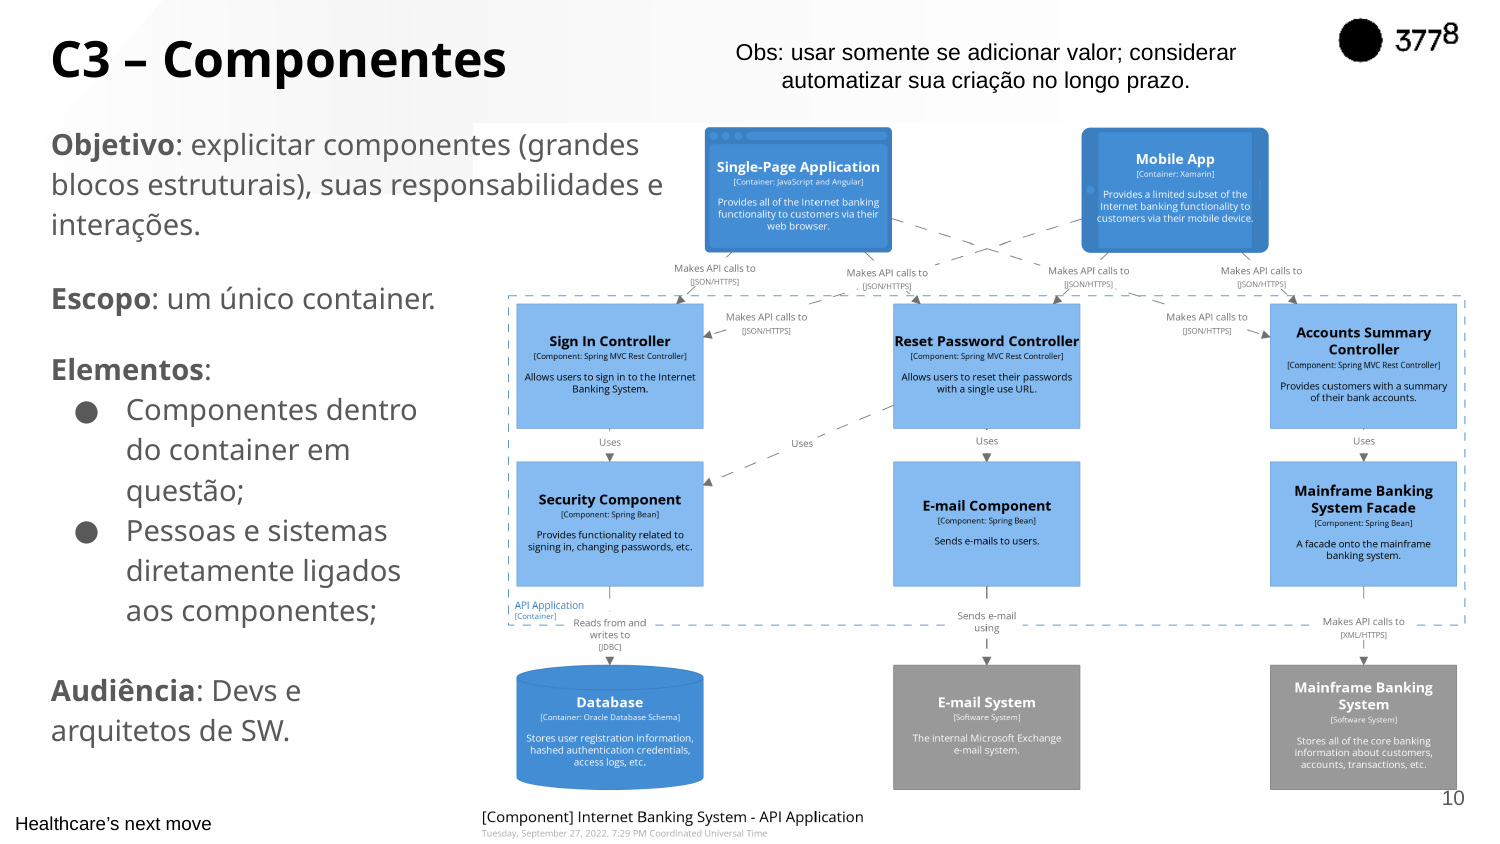

# C3 – Componentes
Obs: usar somente se adicionar valor; considerar automatizar sua criação no longo prazo.
Objetivo: explicitar componentes (grandes blocos estruturais), suas responsabilidades e interações.
Escopo: um único container.
Elementos:
Componentes dentro do container em questão;
Pessoas e sistemas diretamente ligados aos componentes;
Audiência: Devs e arquitetos de SW.